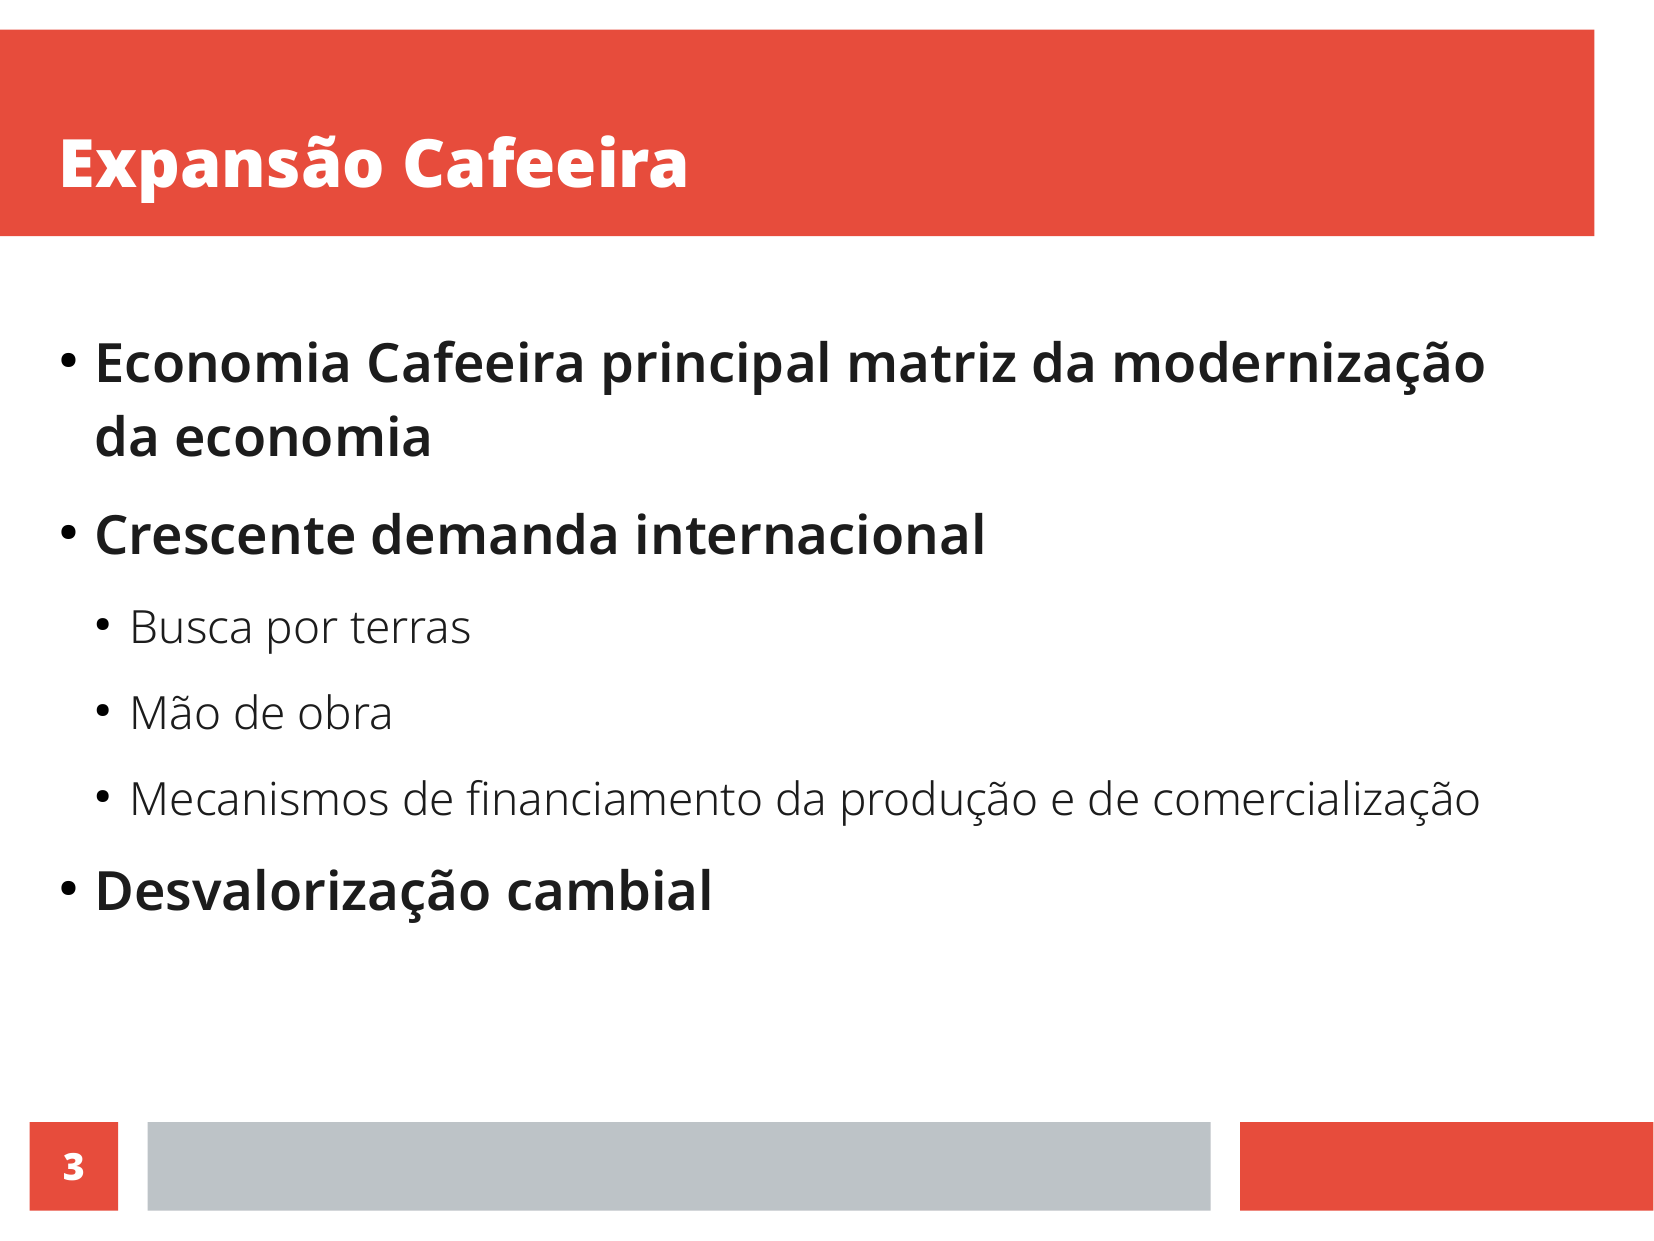

# Expansão Cafeeira
Economia Cafeeira principal matriz da modernização da economia
Crescente demanda internacional
Busca por terras
Mão de obra
Mecanismos de financiamento da produção e de comercialização
Desvalorização cambial
3